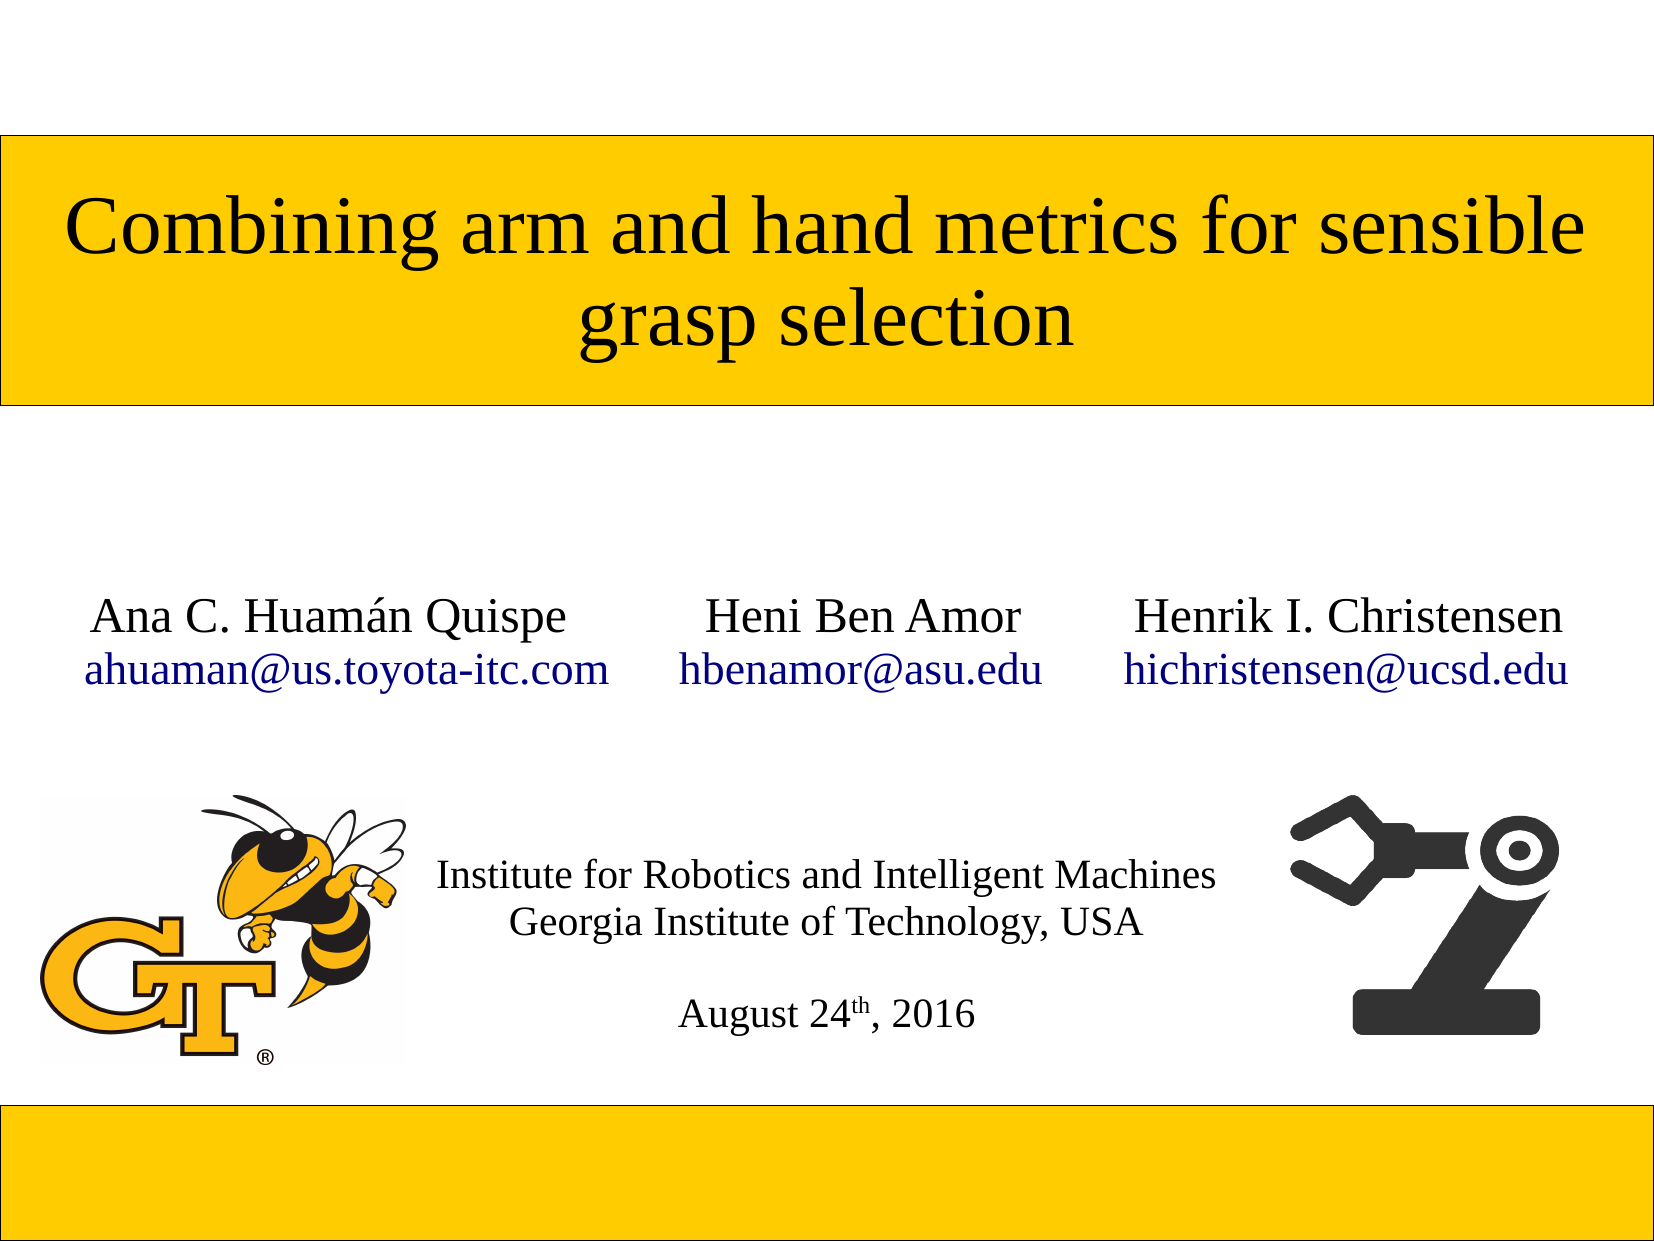

# Combining arm and hand metrics for sensible grasp selection
Ana C. Huamán Quispe Heni Ben Amor Henrik I. Christensen
ahuaman@us.toyota-itc.com hbenamor@asu.edu hichristensen@ucsd.edu
Institute for Robotics and Intelligent Machines
Georgia Institute of Technology, USA
August 24th, 2016